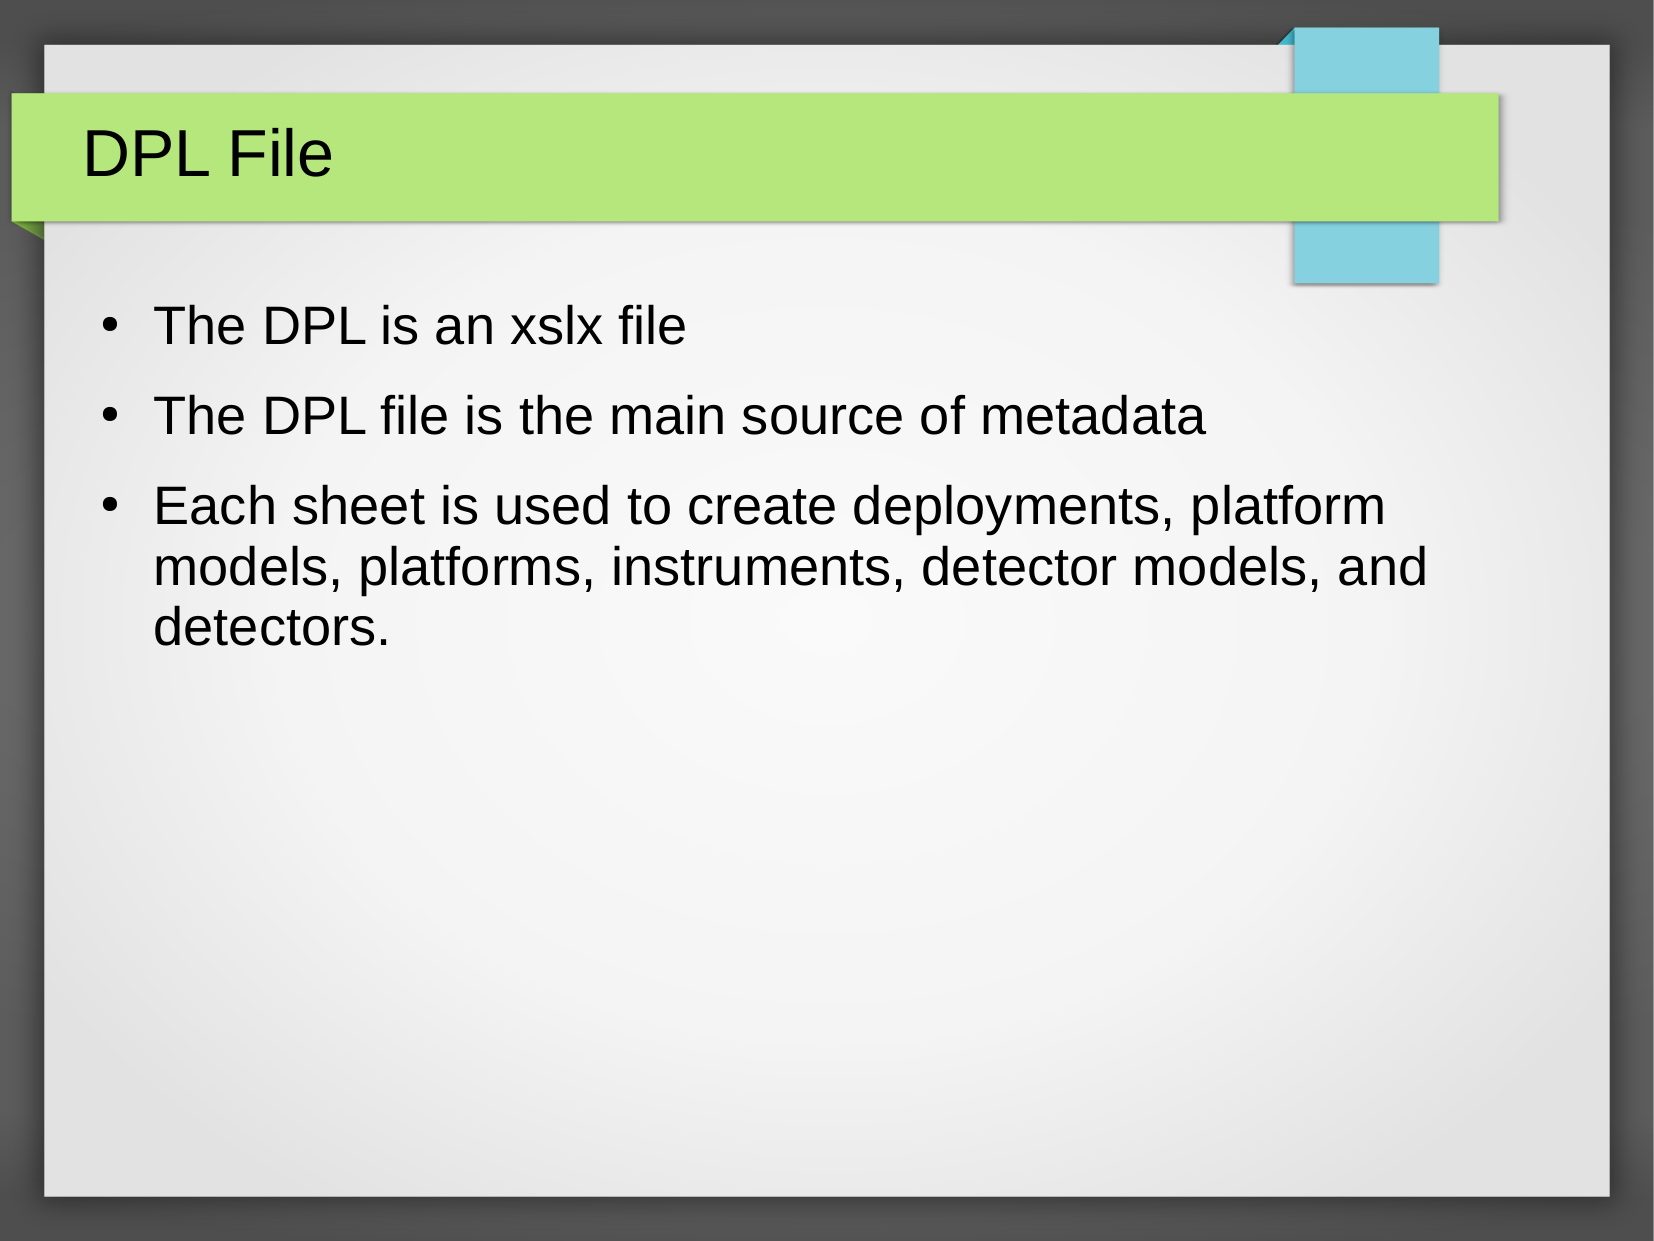

# DPL File
The DPL is an xslx file
The DPL file is the main source of metadata
Each sheet is used to create deployments, platform models, platforms, instruments, detector models, and detectors.